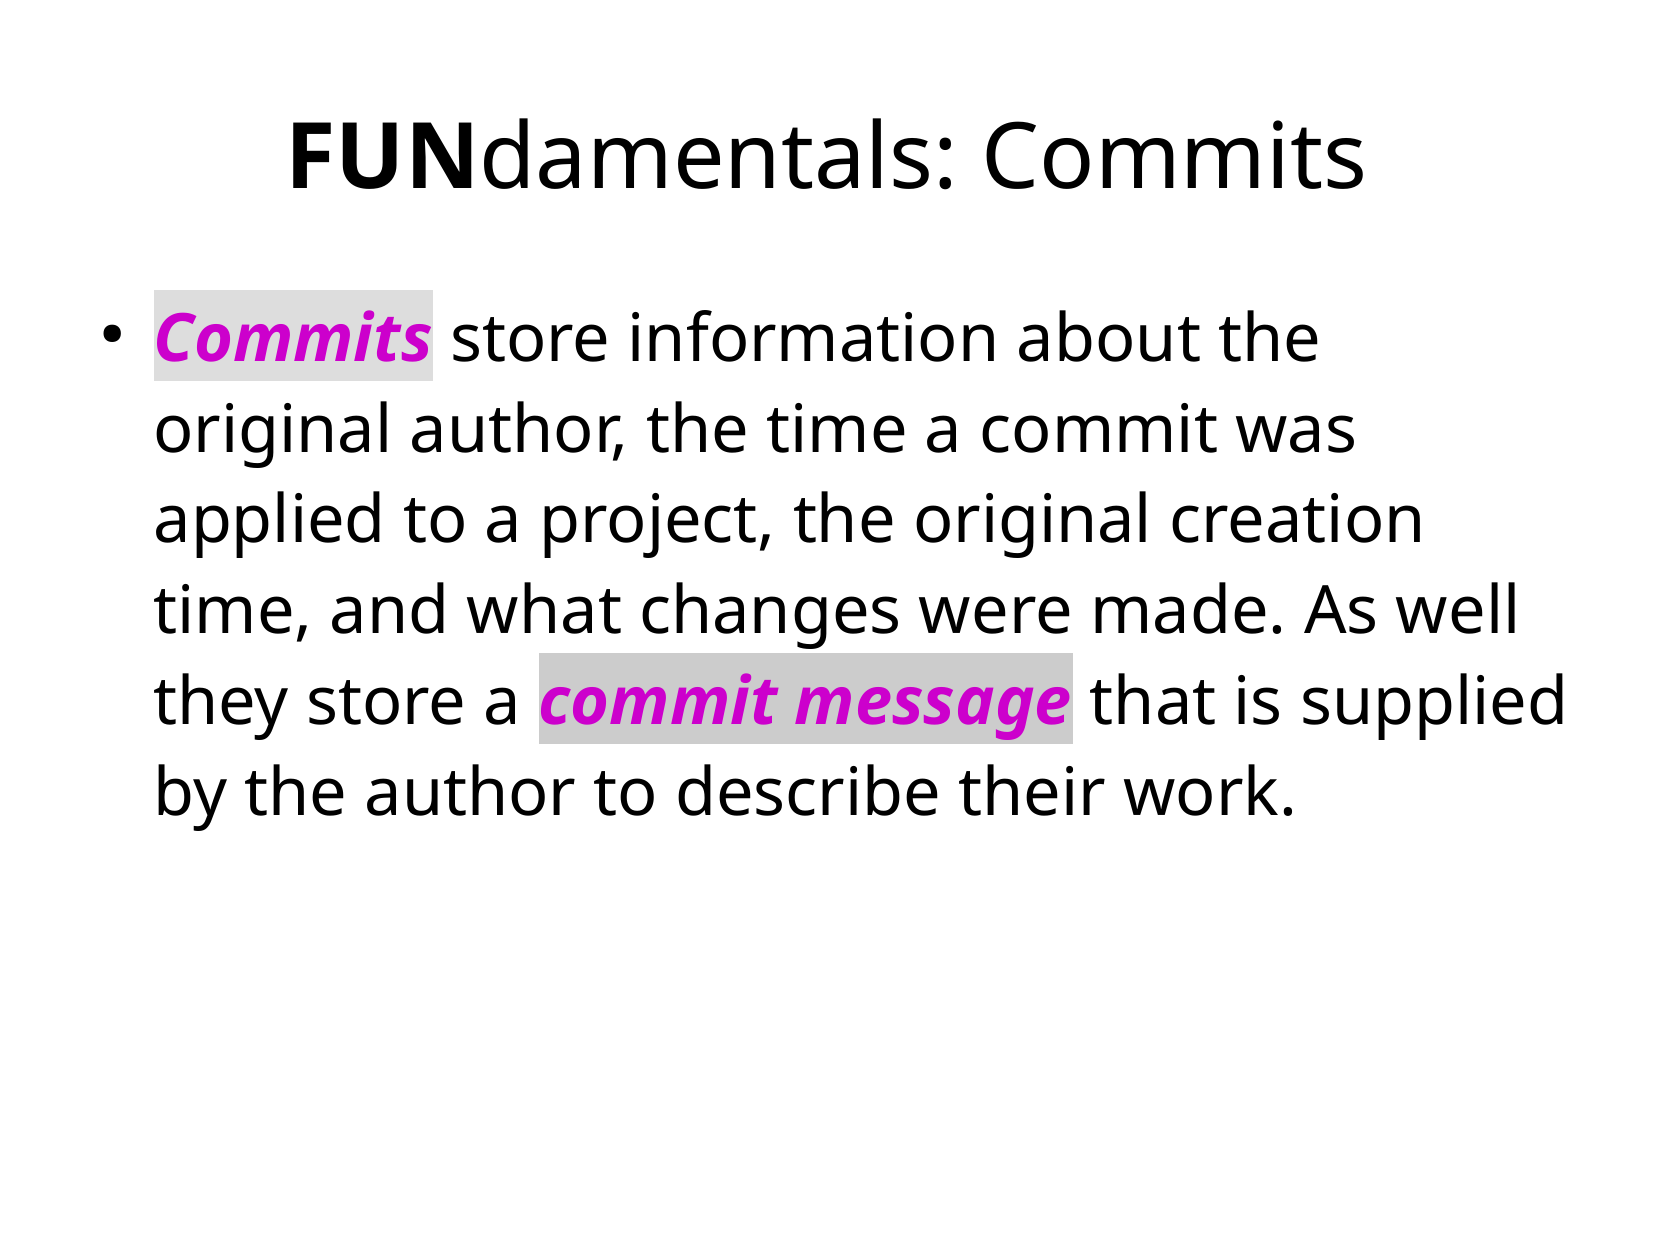

# FUNdamentals: Commits
Commits store information about the original author, the time a commit was applied to a project, the original creation time, and what changes were made. As well they store a commit message that is supplied by the author to describe their work.